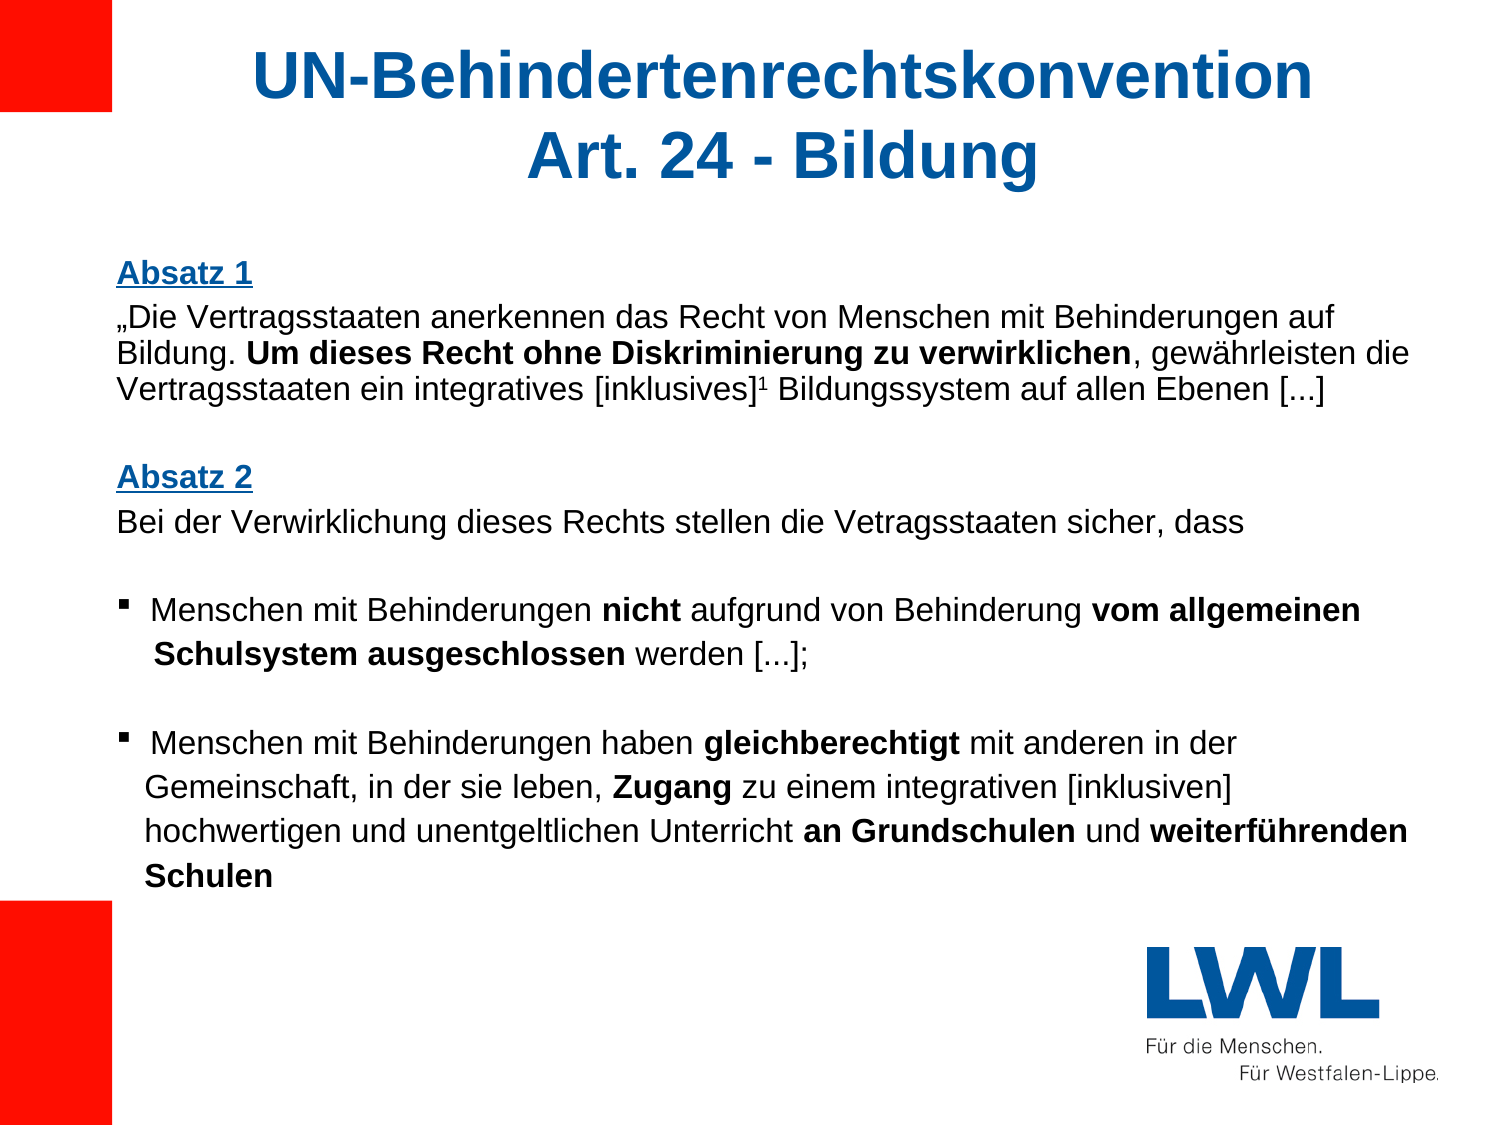

# UN-Behindertenrechtskonvention Art. 24 - Bildung
Absatz 1
„Die Vertragsstaaten anerkennen das Recht von Menschen mit Behinderungen auf Bildung. Um dieses Recht ohne Diskriminierung zu verwirklichen, gewährleisten die Vertragsstaaten ein integratives [inklusives]1 Bildungssystem auf allen Ebenen [...]
Absatz 2
Bei der Verwirklichung dieses Rechts stellen die Vetragsstaaten sicher, dass
 Menschen mit Behinderungen nicht aufgrund von Behinderung vom allgemeinen
 Schulsystem ausgeschlossen werden [...];
 Menschen mit Behinderungen haben gleichberechtigt mit anderen in der
 Gemeinschaft, in der sie leben, Zugang zu einem integrativen [inklusiven]
 hochwertigen und unentgeltlichen Unterricht an Grundschulen und weiterführenden
 Schulen